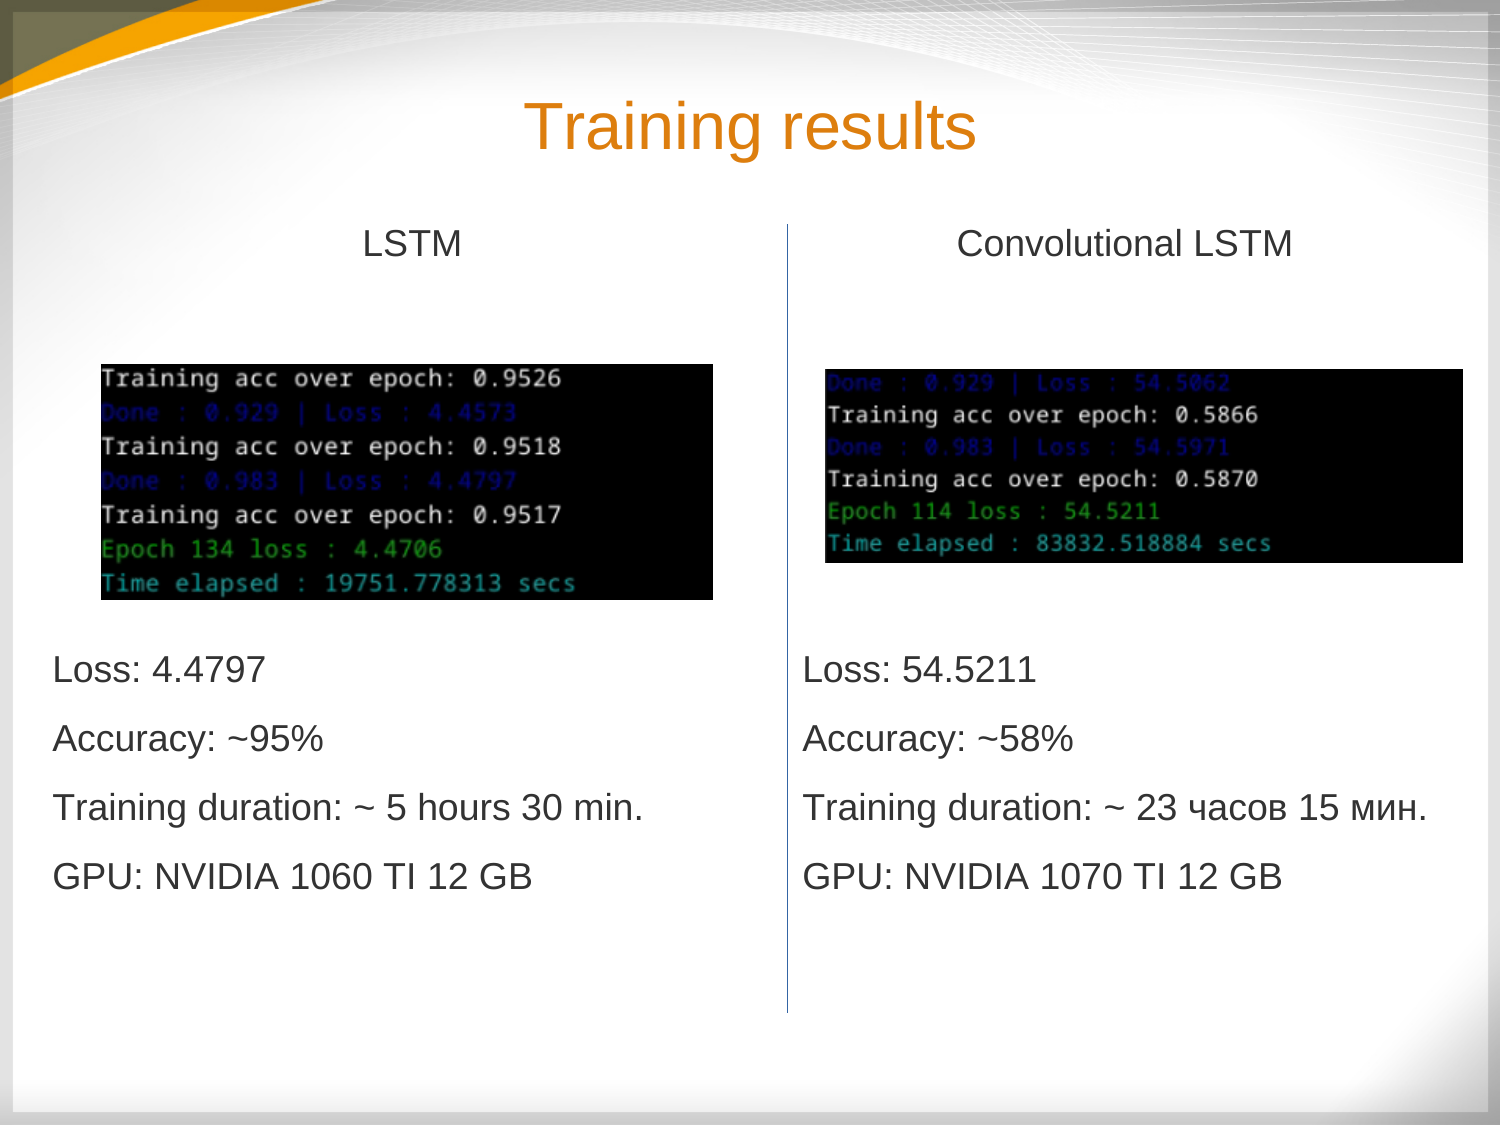

Training results
LSTM
Convolutional LSTM
Рисунок 6. Анализируемый дамп трафика проткола MQTT
Loss: 4.4797
Accuracy: ~95%
Training duration: ~ 5 hours 30 min.
GPU: NVIDIA 1060 TI 12 GB
Loss: 54.5211
Accuracy: ~58%
Training duration: ~ 23 часов 15 мин.
GPU: NVIDIA 1070 TI 12 GB